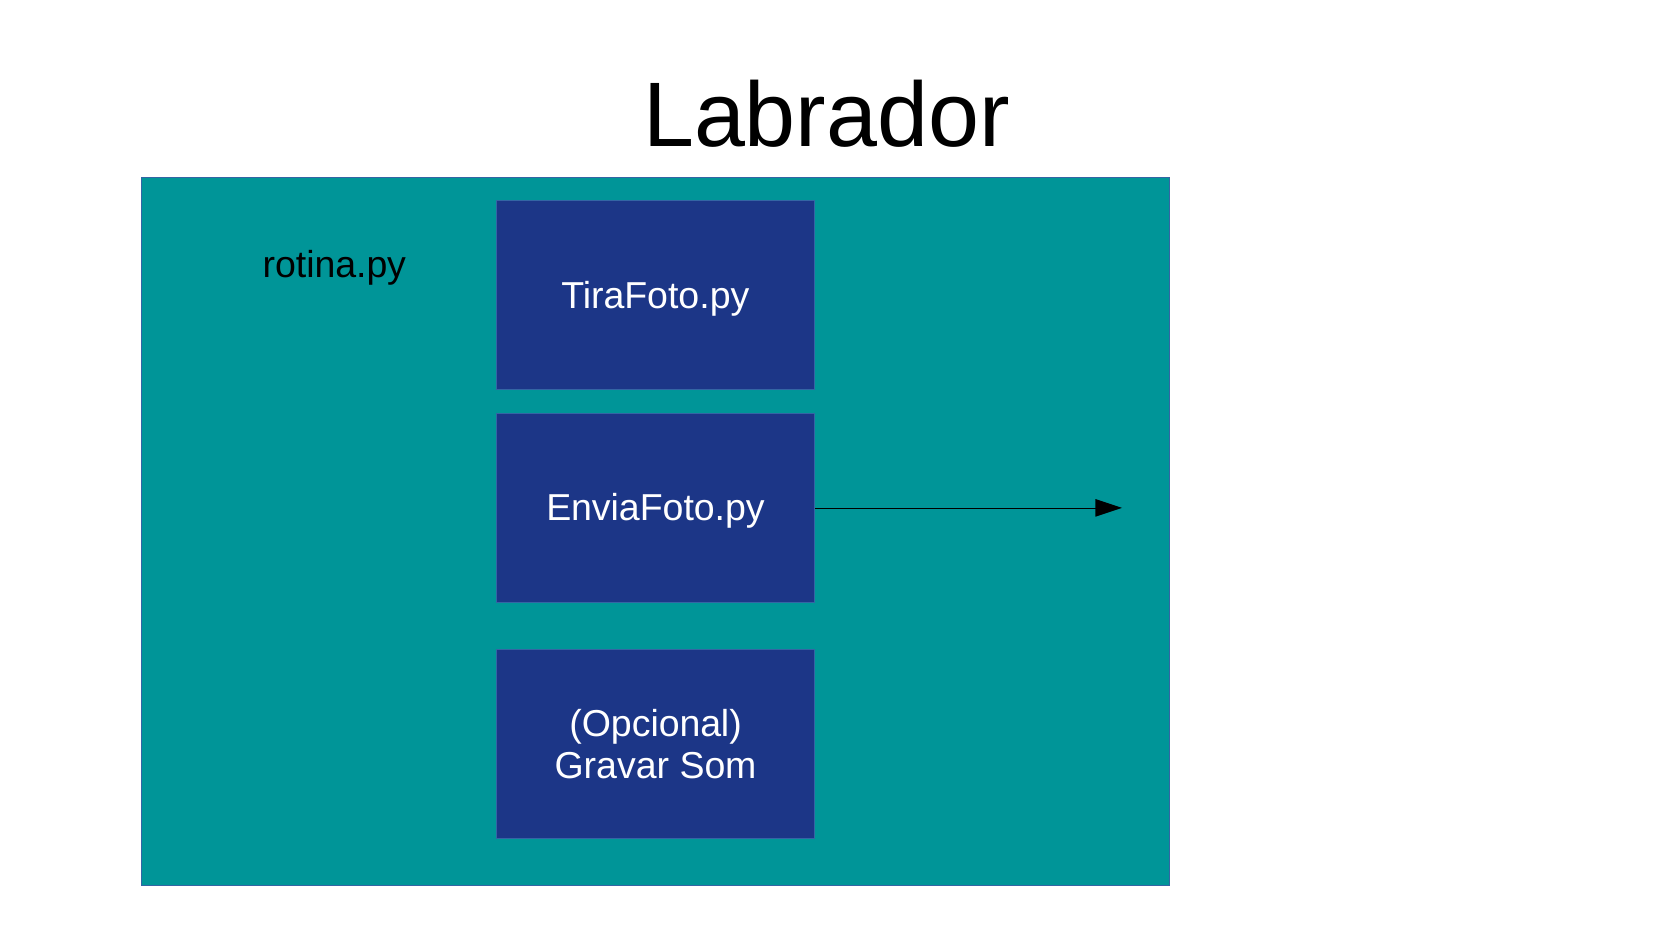

# Labrador
TiraFoto.py
rotina.py
EnviaFoto.py
(Opcional)
Gravar Som